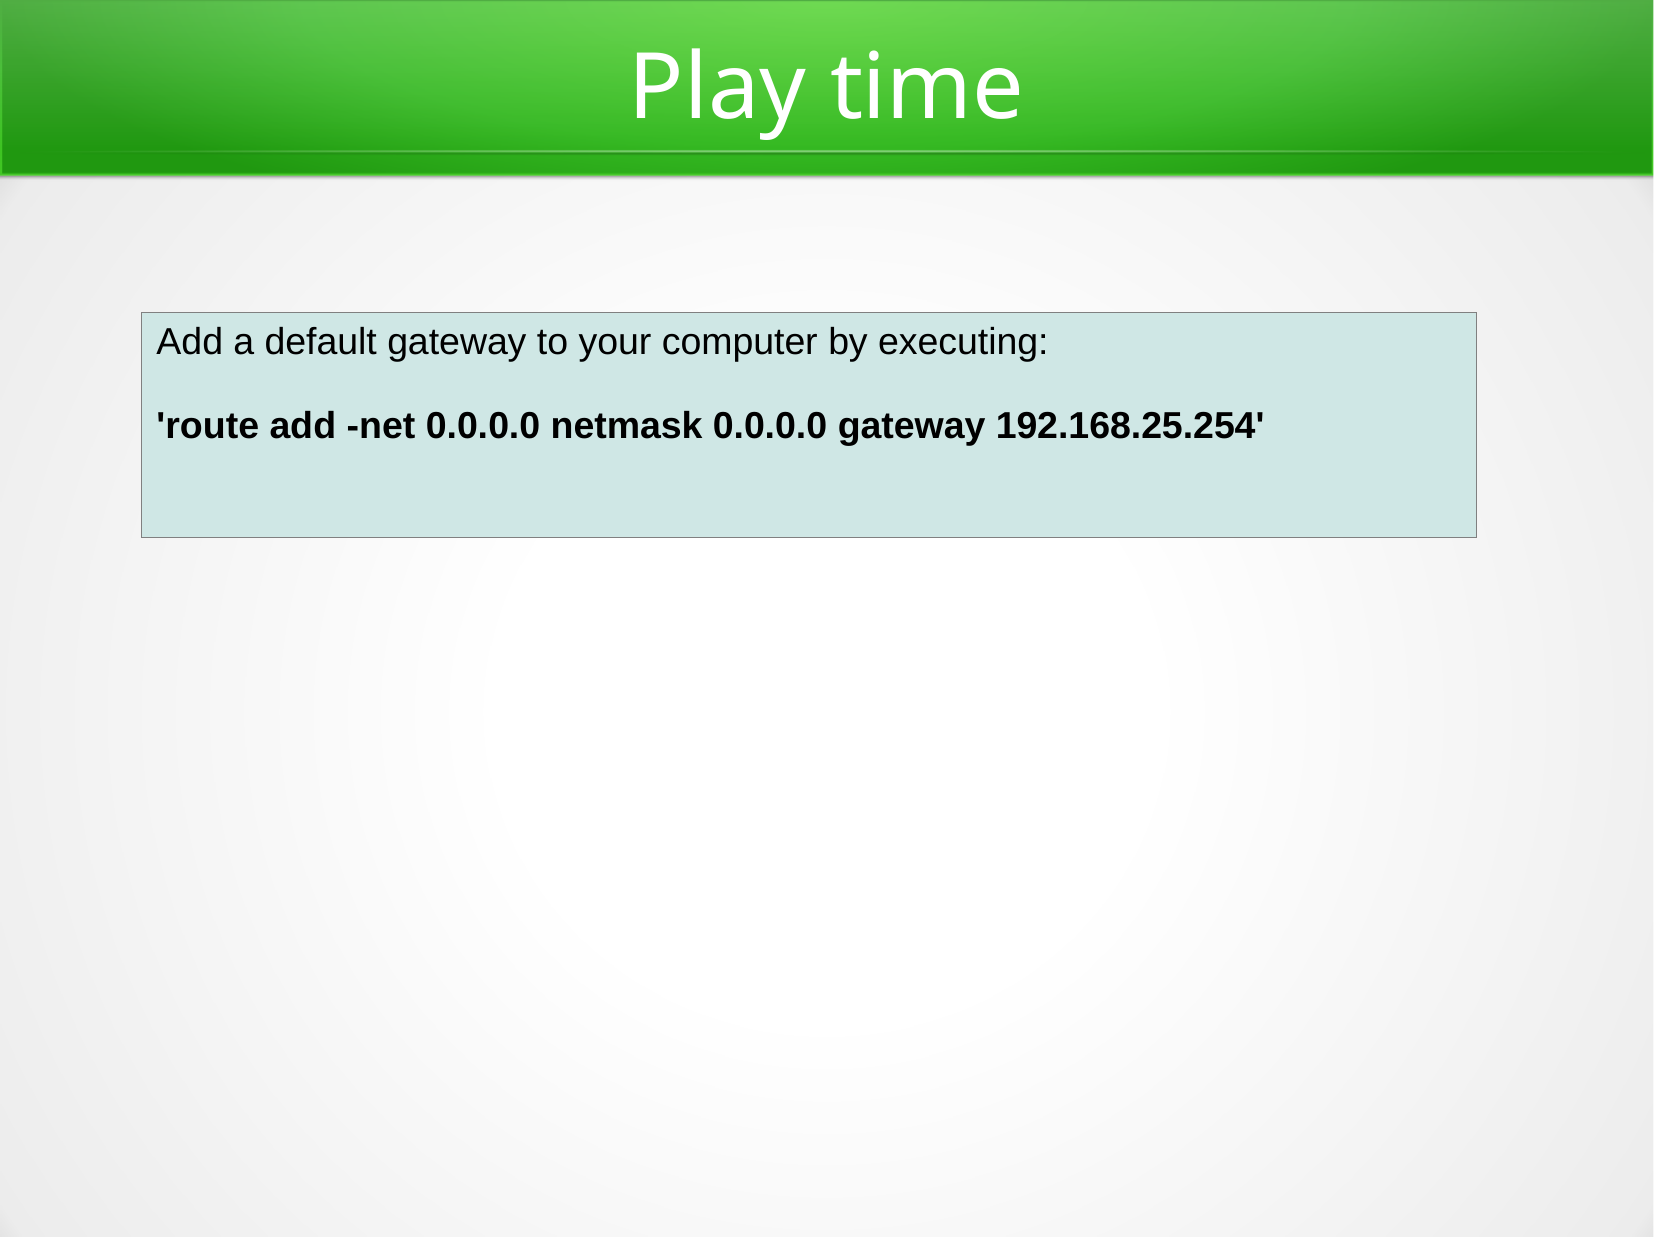

# Play time
Add a default gateway to your computer by executing:
'route add -net 0.0.0.0 netmask 0.0.0.0 gateway 192.168.25.254'